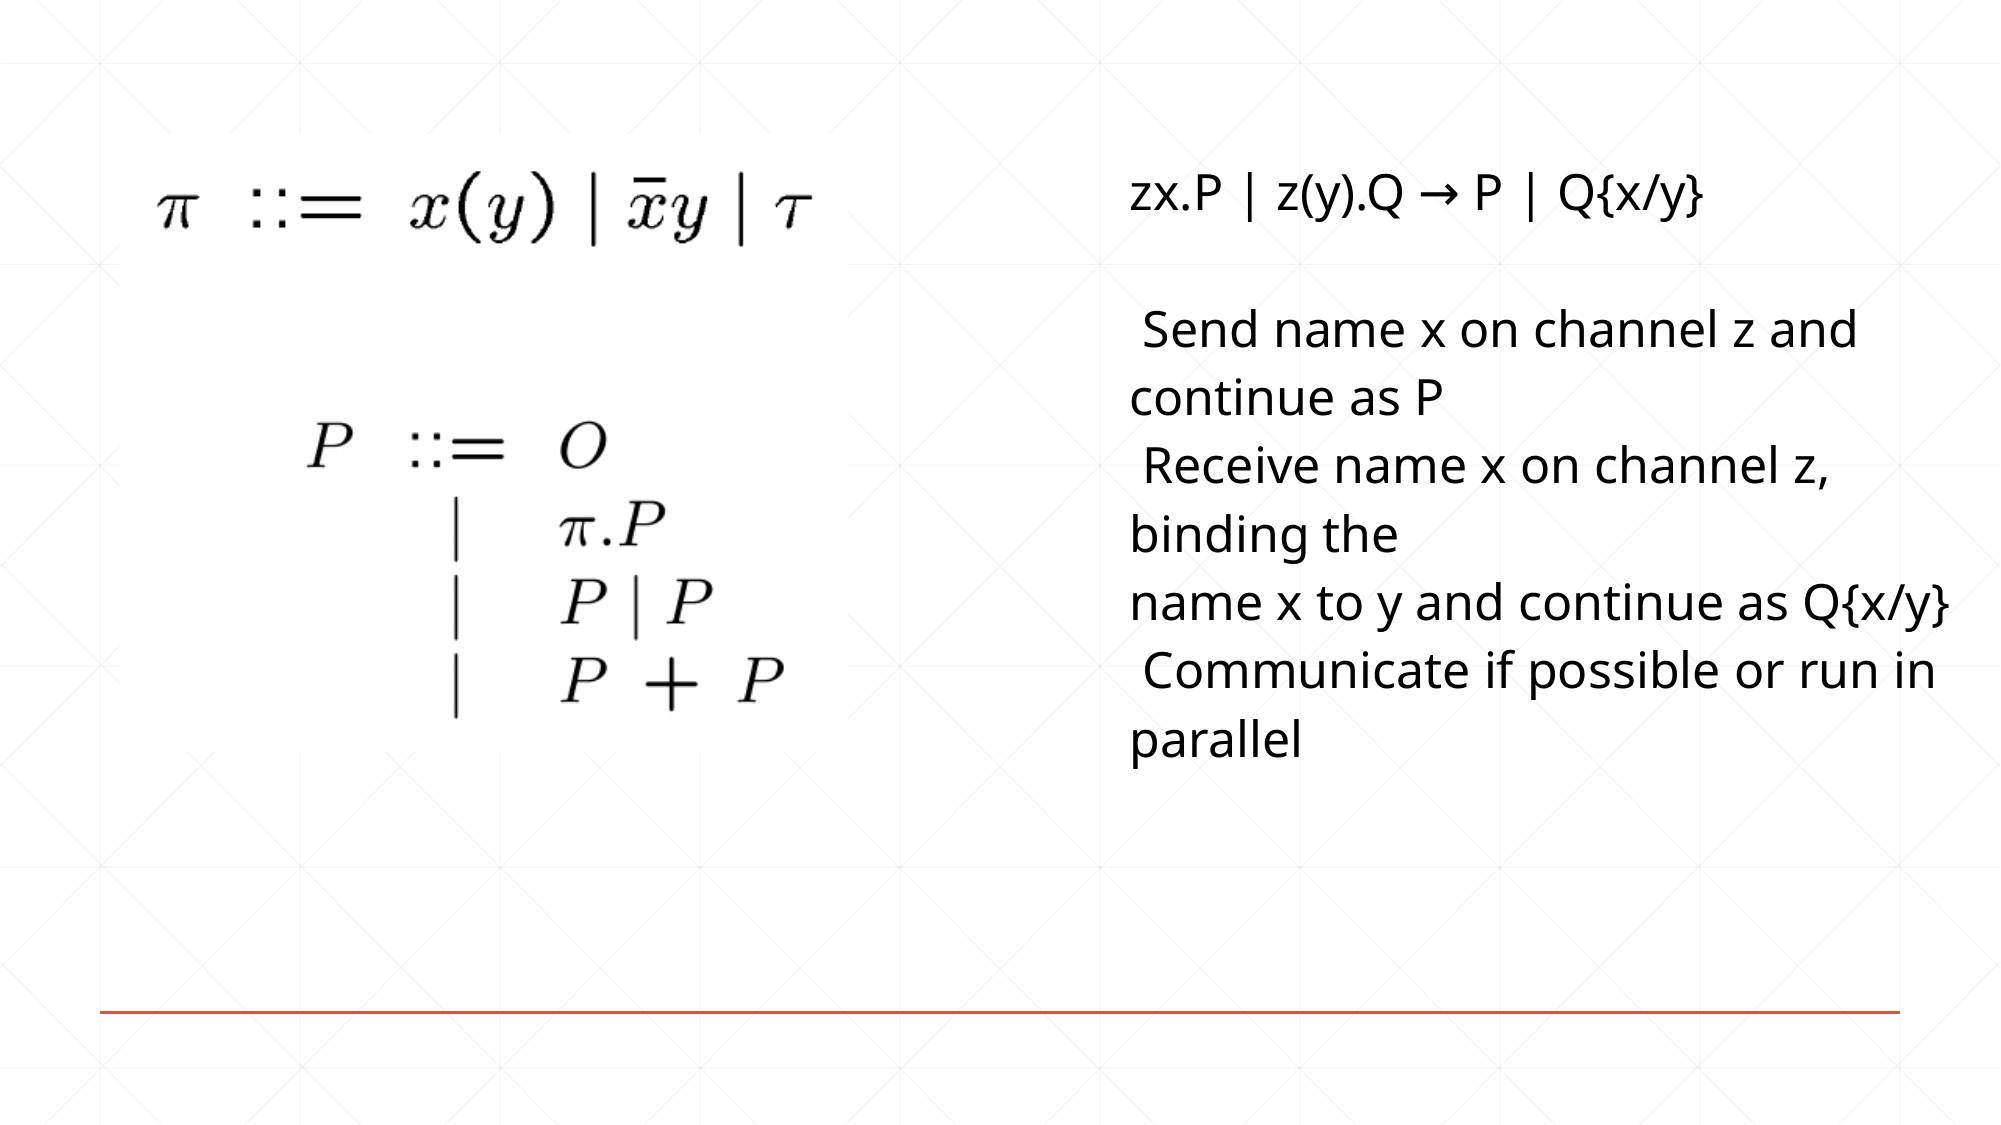

zx.P | z(y).Q → P | Q{x/y}
 Send name x on channel z and continue as P
 Receive name x on channel z, binding the
name x to y and continue as Q{x/y}
 Communicate if possible or run in parallel